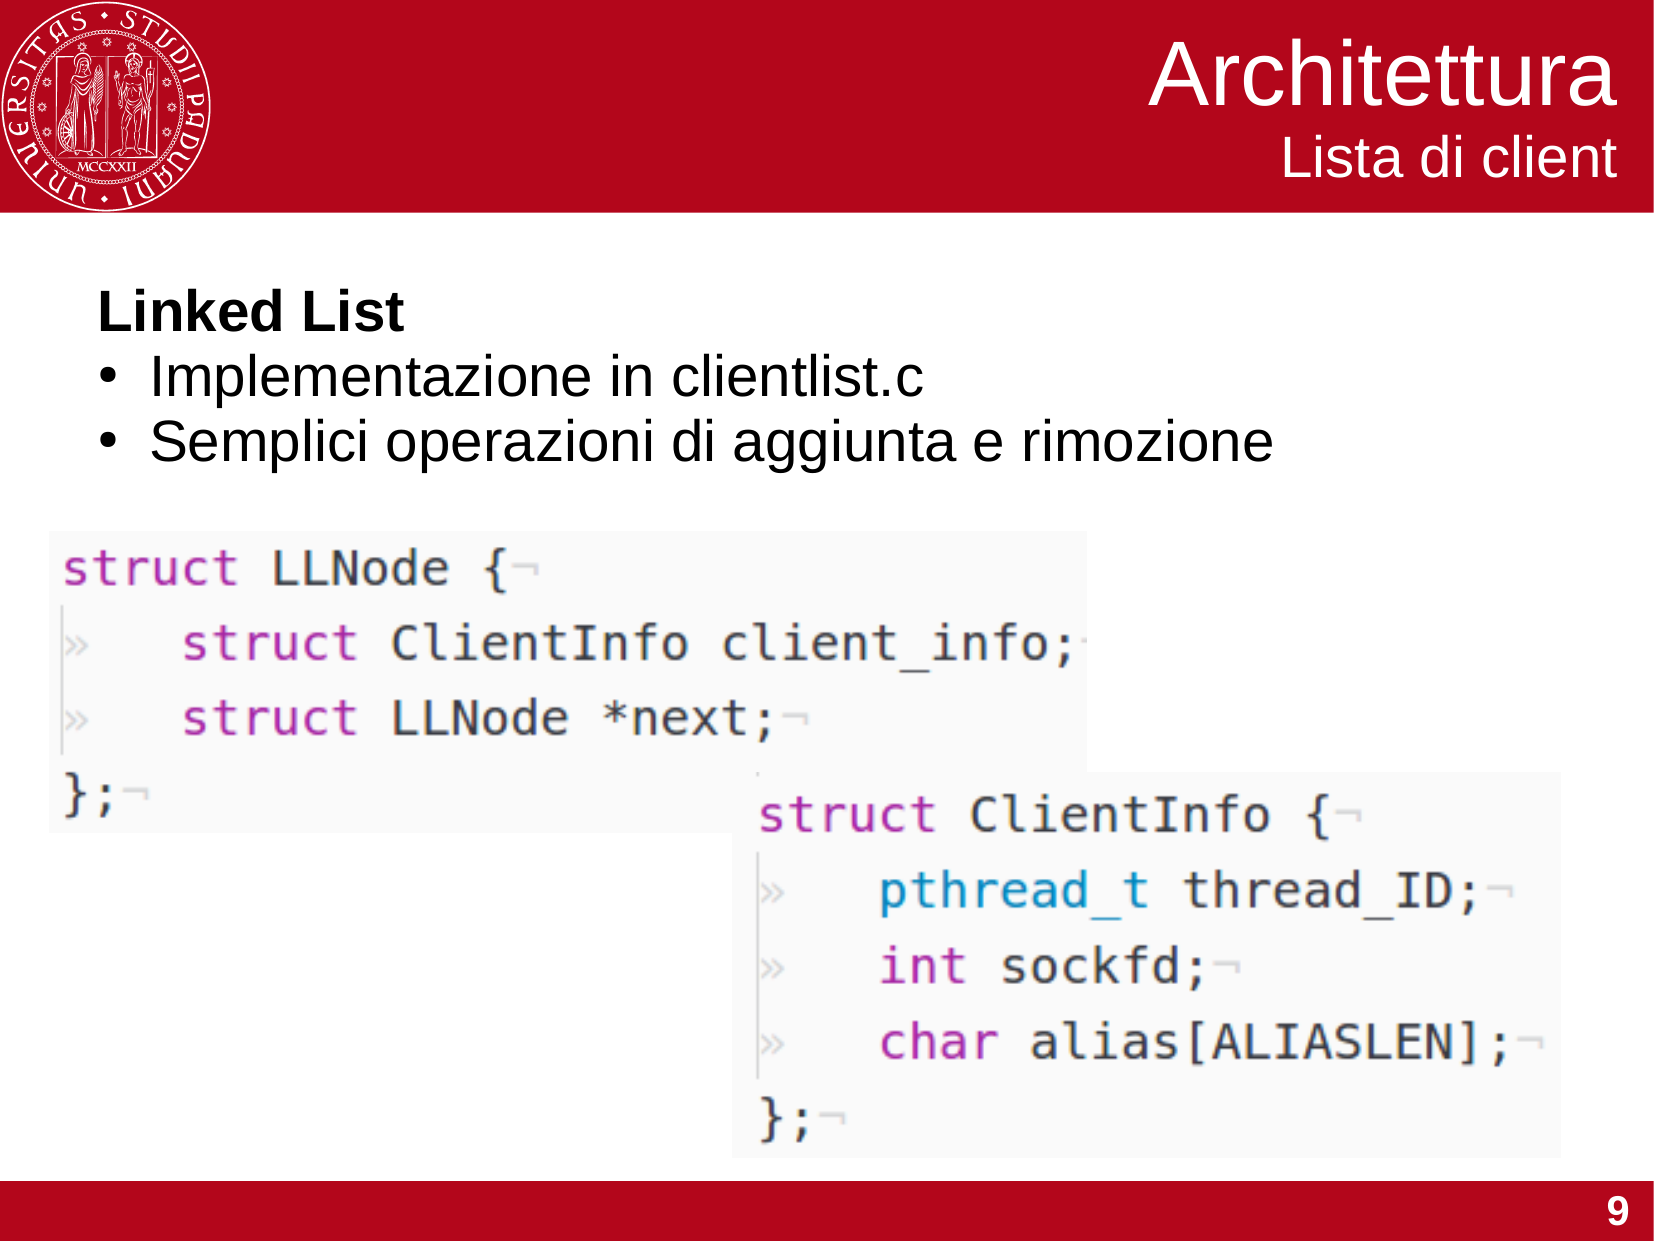

# Architettura Lista di client
Linked List
 Implementazione in clientlist.c
 Semplici operazioni di aggiunta e rimozione
9